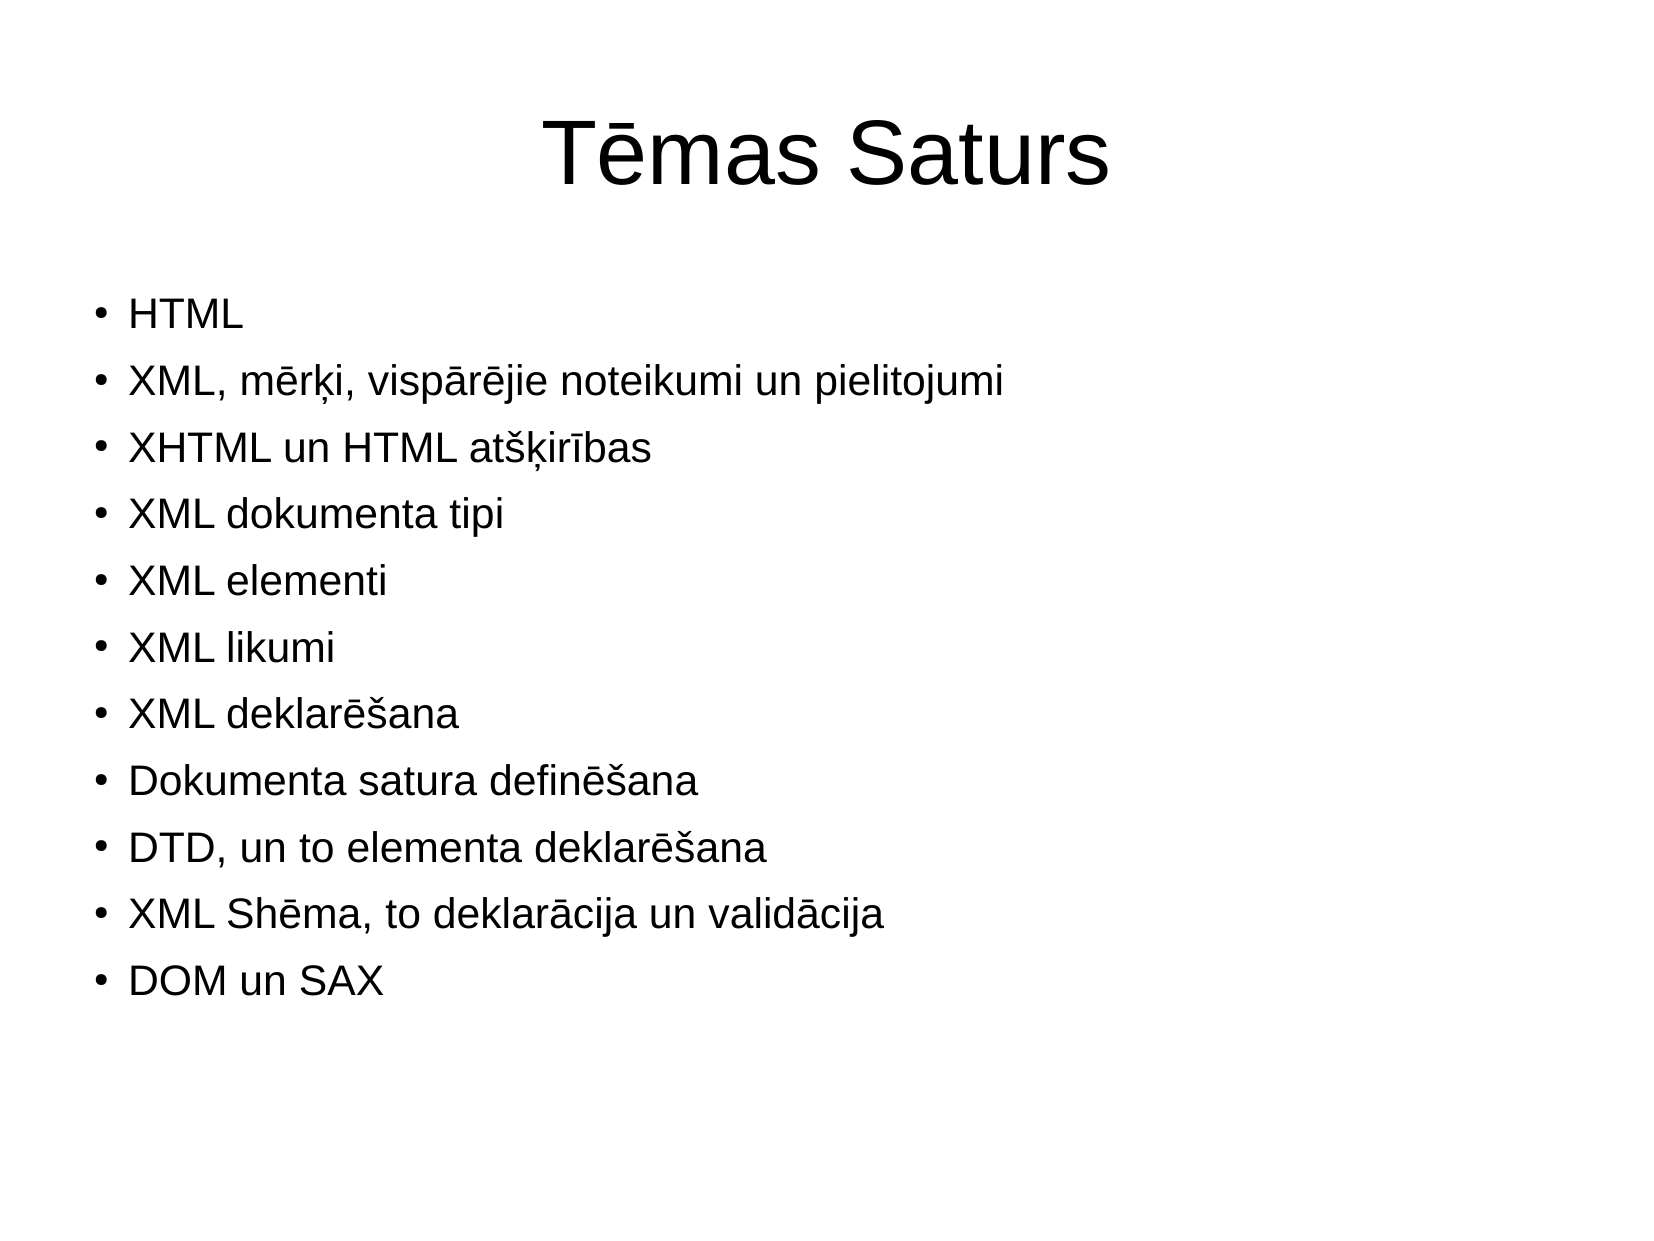

# Tēmas Saturs
HTML
XML, mērķi, vispārējie noteikumi un pielitojumi
XHTML un HTML atšķirības
XML dokumenta tipi
XML elementi
XML likumi
XML deklarēšana
Dokumenta satura definēšana
DTD, un to elementa deklarēšana
XML Shēma, to deklarācija un validācija
DOM un SAX